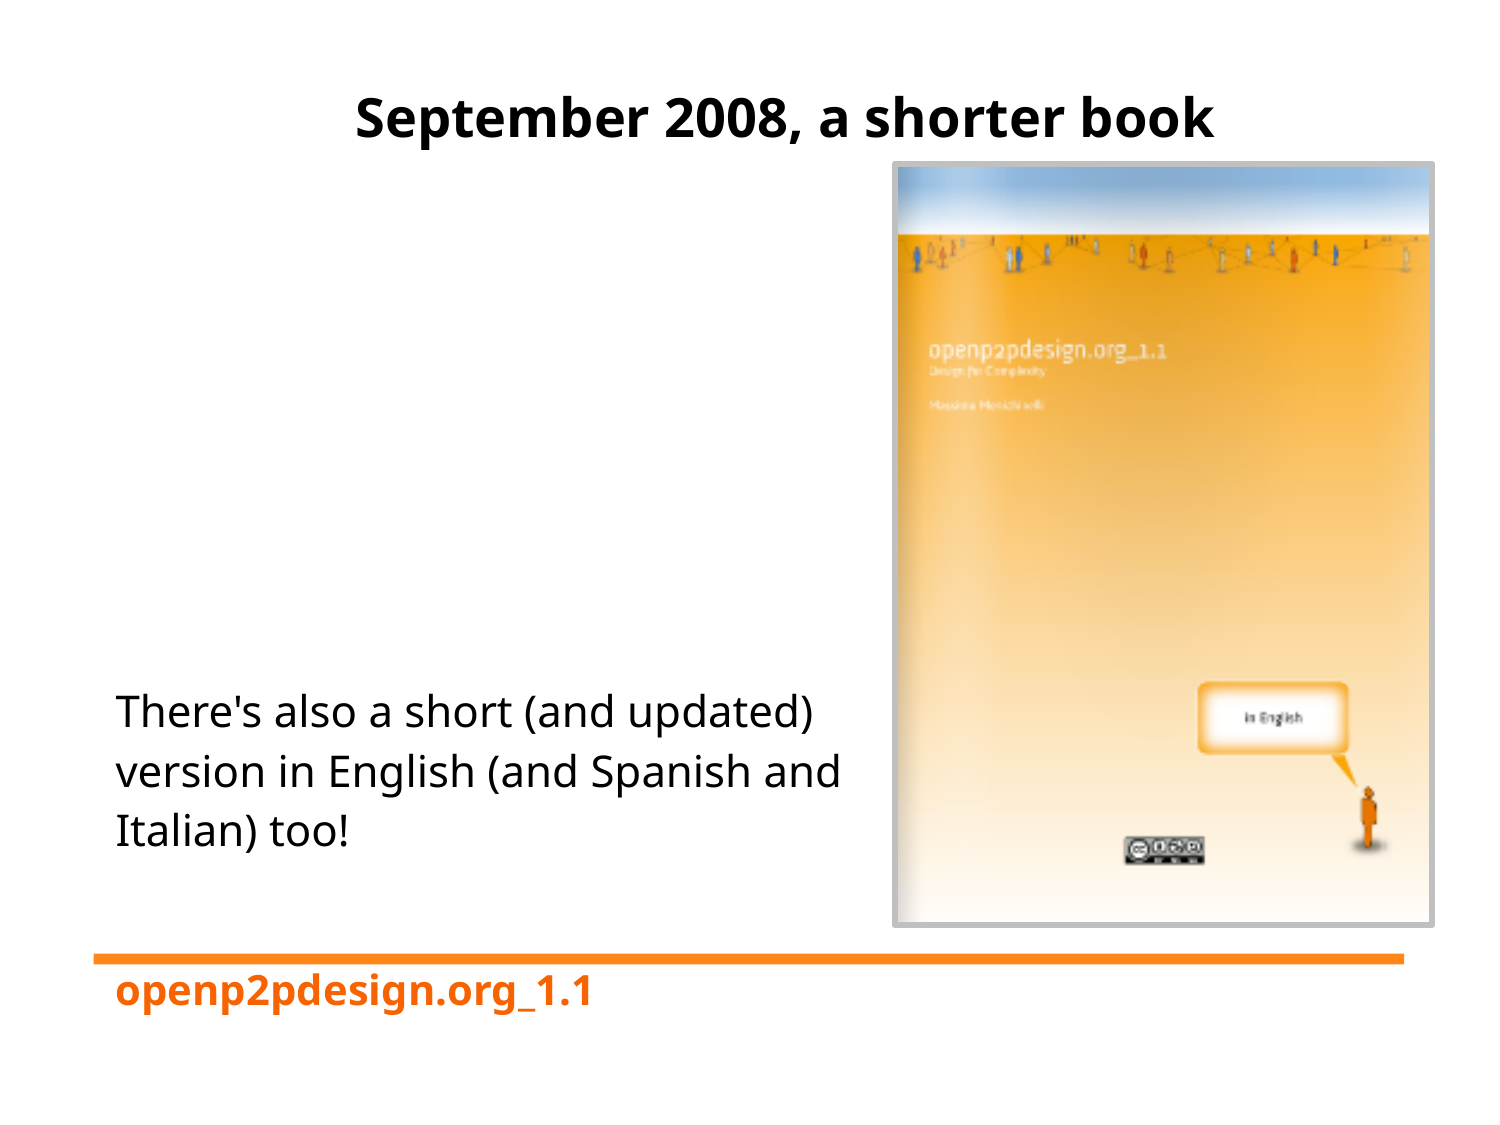

# September 2008, a shorter book
There's also a short (and updated) version in English (and Spanish and Italian) too!
openp2pdesign.org_1.1
http://www.issuu.com/openp2pdesign
http://www.scribd.com/openp2pdesign
http://stores.lulu.com/openp2pdesign